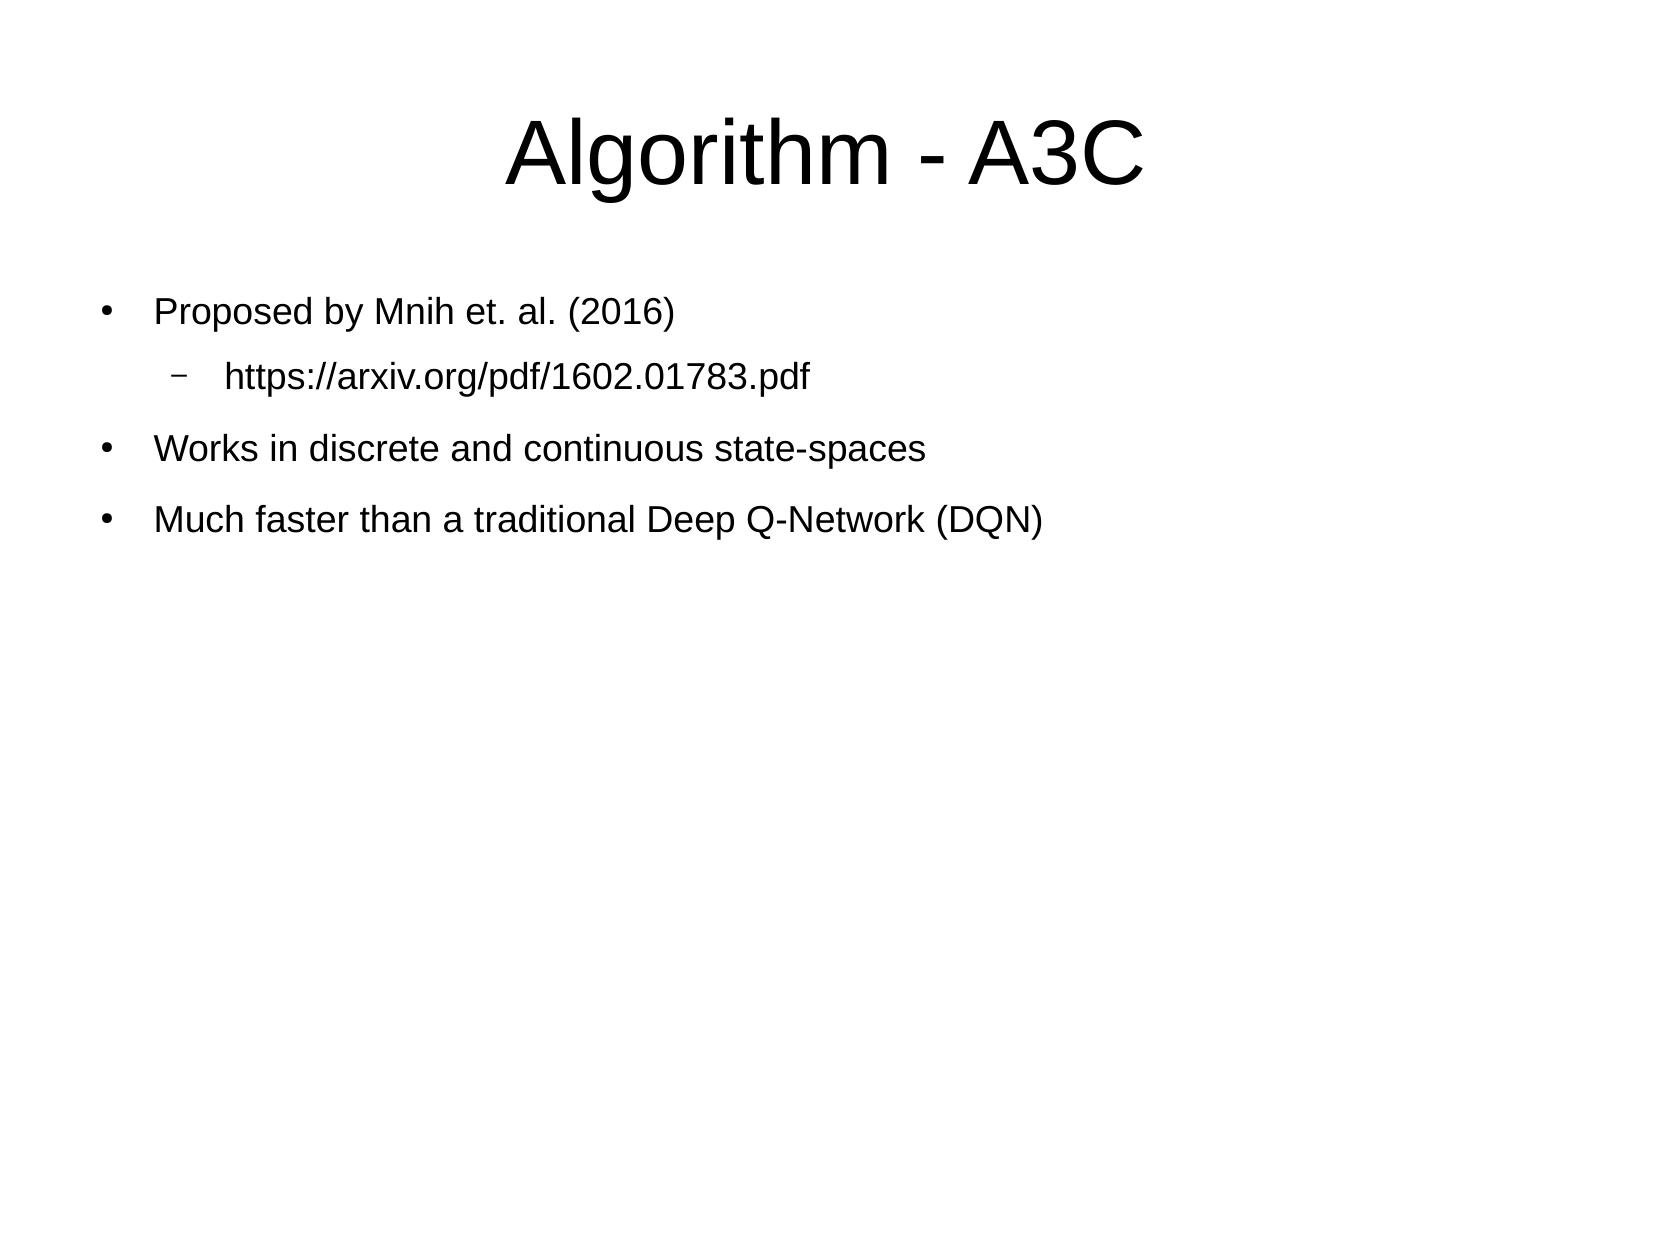

# Algorithm - A3C
Proposed by Mnih et. al. (2016)
https://arxiv.org/pdf/1602.01783.pdf
Works in discrete and continuous state-spaces
Much faster than a traditional Deep Q-Network (DQN)